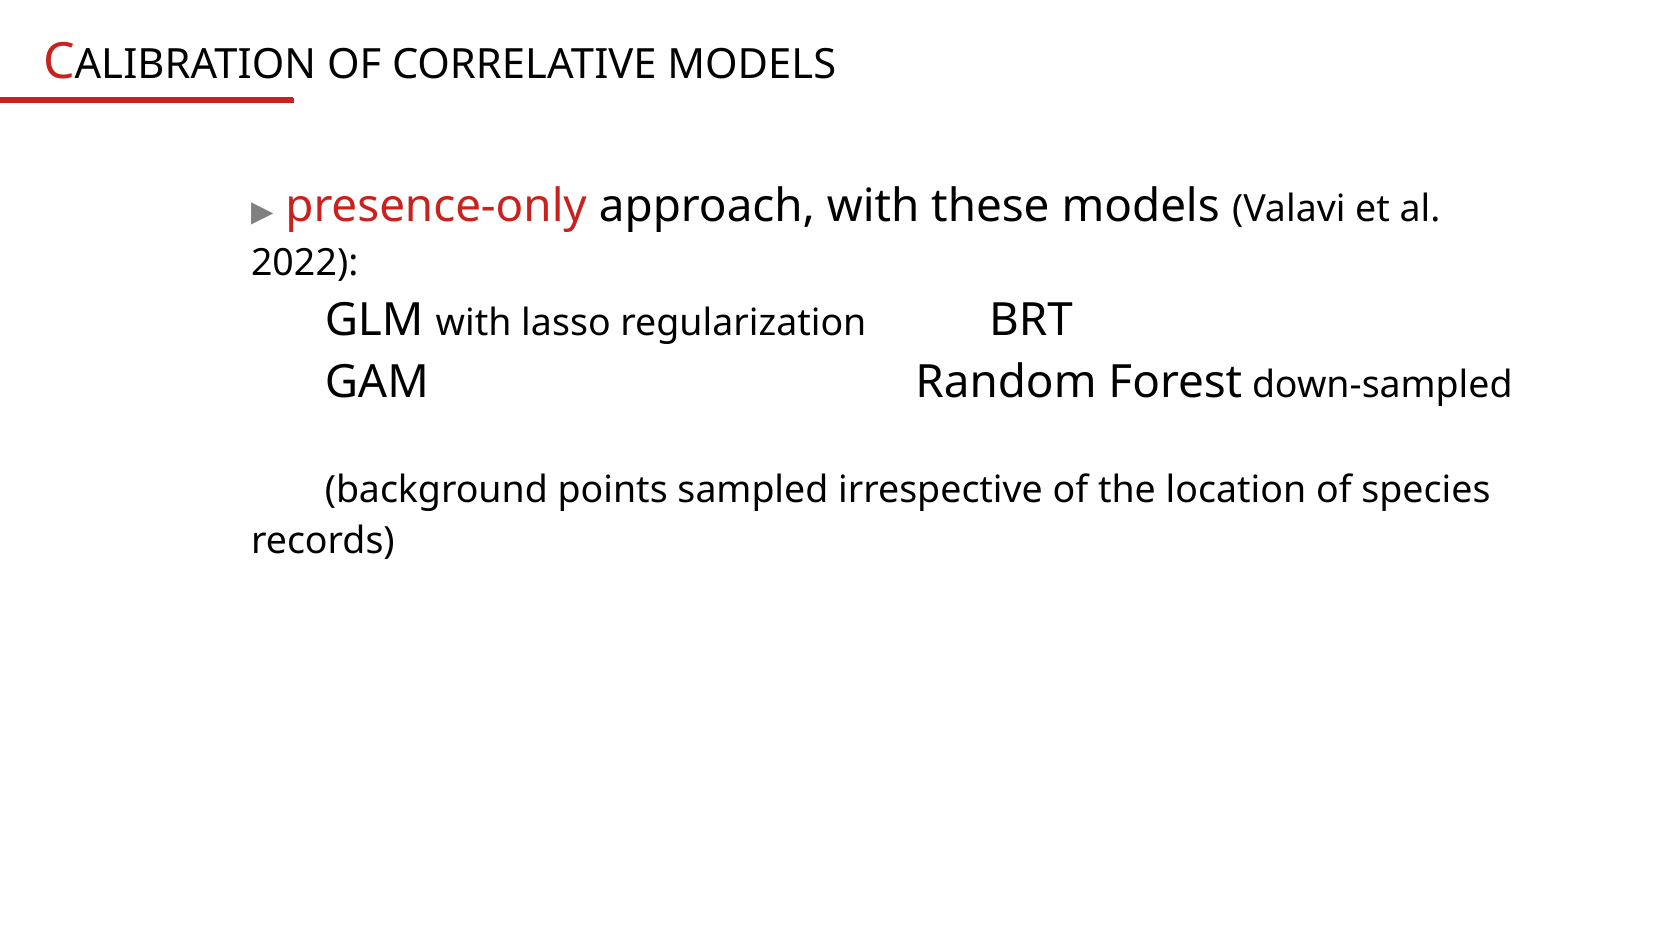

CALIBRATION OF CORRELATIVE MODELS
▶ presence-only approach, with these models (Valavi et al. 2022):
	GLM with lasso regularization		BRT
	GAM							Random Forest down-sampled
	(background points sampled irrespective of the location of species records)